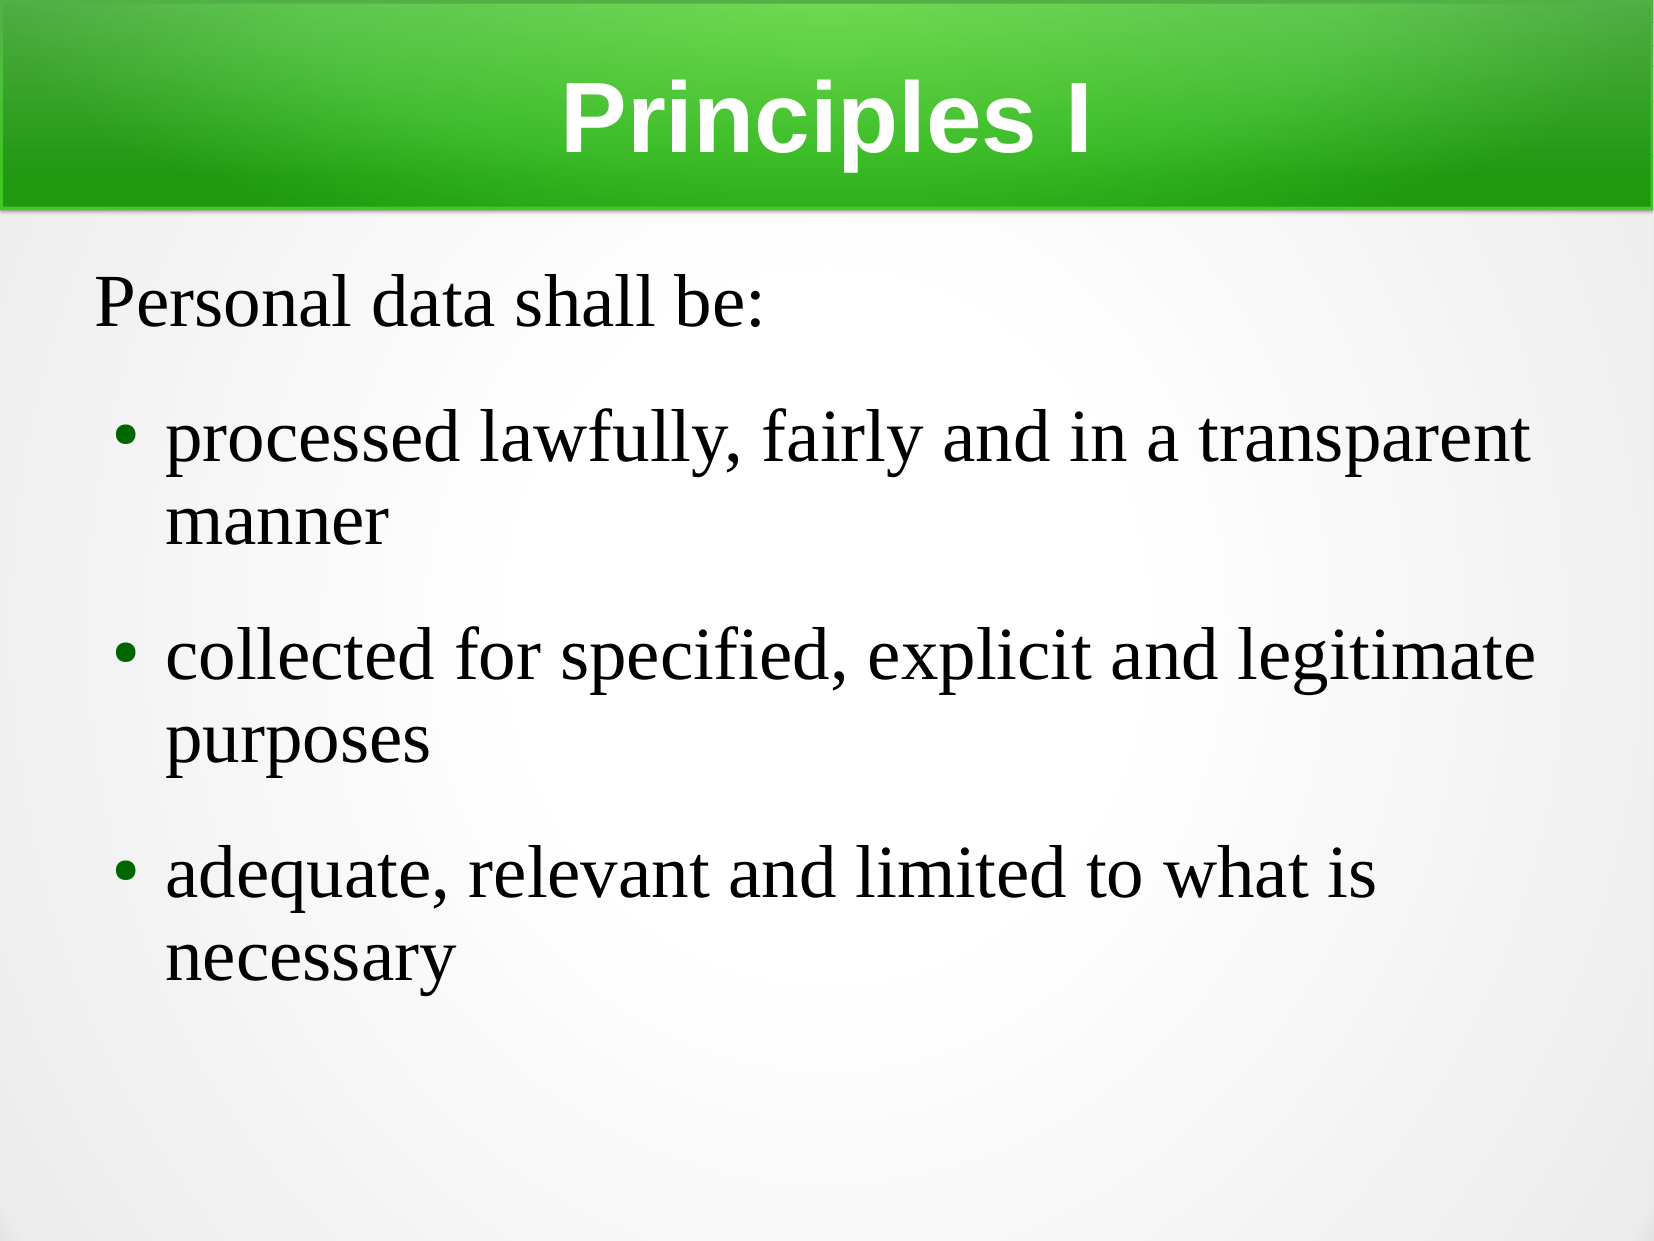

# Principles I
Personal data shall be:
processed lawfully, fairly and in a transparent manner
collected for specified, explicit and legitimate purposes
adequate, relevant and limited to what is necessary